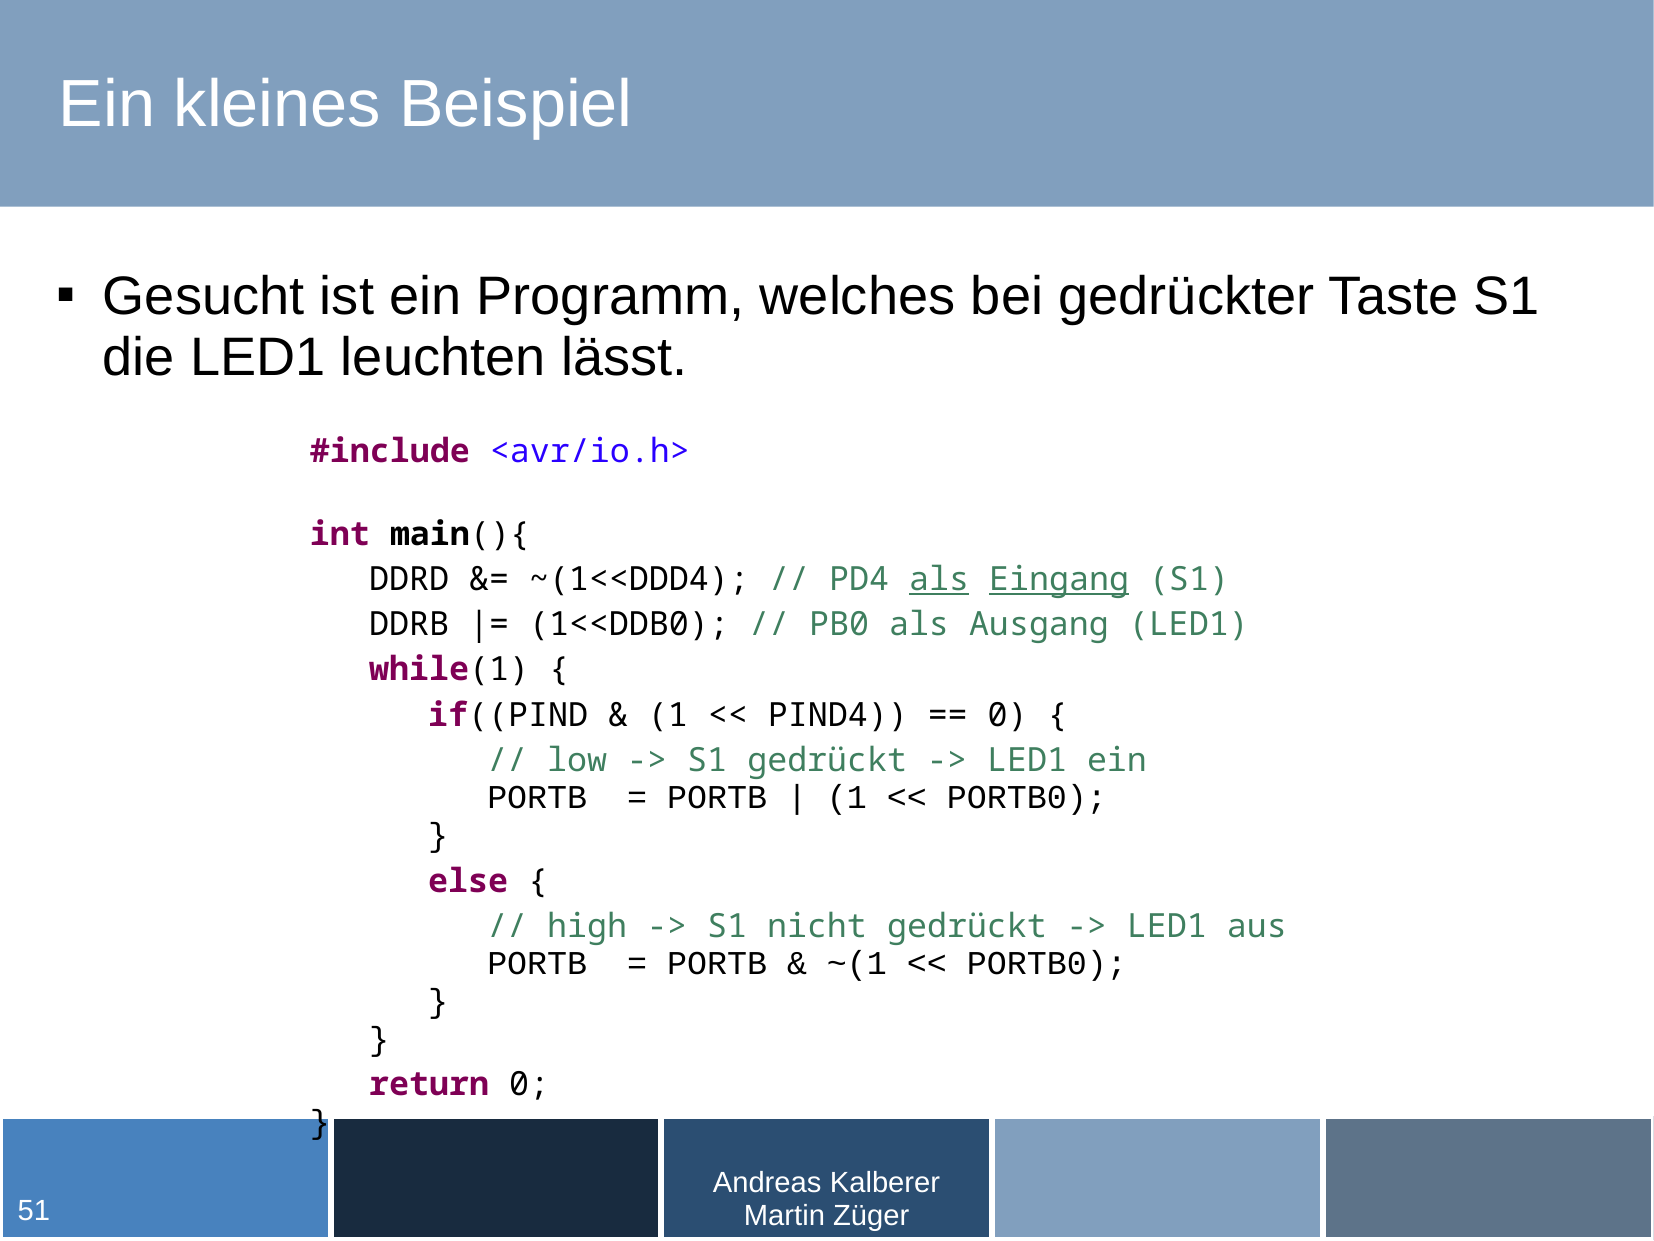

# Ein kleines Beispiel
Gesucht ist ein Programm, welches bei gedrückter Taste S1 die LED1 leuchten lässt.
#include <avr/io.h>
int main(){
	DDRD &= ~(1<<DDD4); // PD4 als Eingang (S1)
	DDRB |= (1<<DDB0); // PB0 als Ausgang (LED1)
	while(1) {
		if((PIND & (1 << PIND4)) == 0) {
			// low -> S1 gedrückt -> LED1 ein
			PORTB = PORTB | (1 << PORTB0);
		}
		else {
			// high -> S1 nicht gedrückt -> LED1 aus
			PORTB = PORTB & ~(1 << PORTB0);
		}
	}
	return 0;
}
LibreOffice Productivity Suite
51